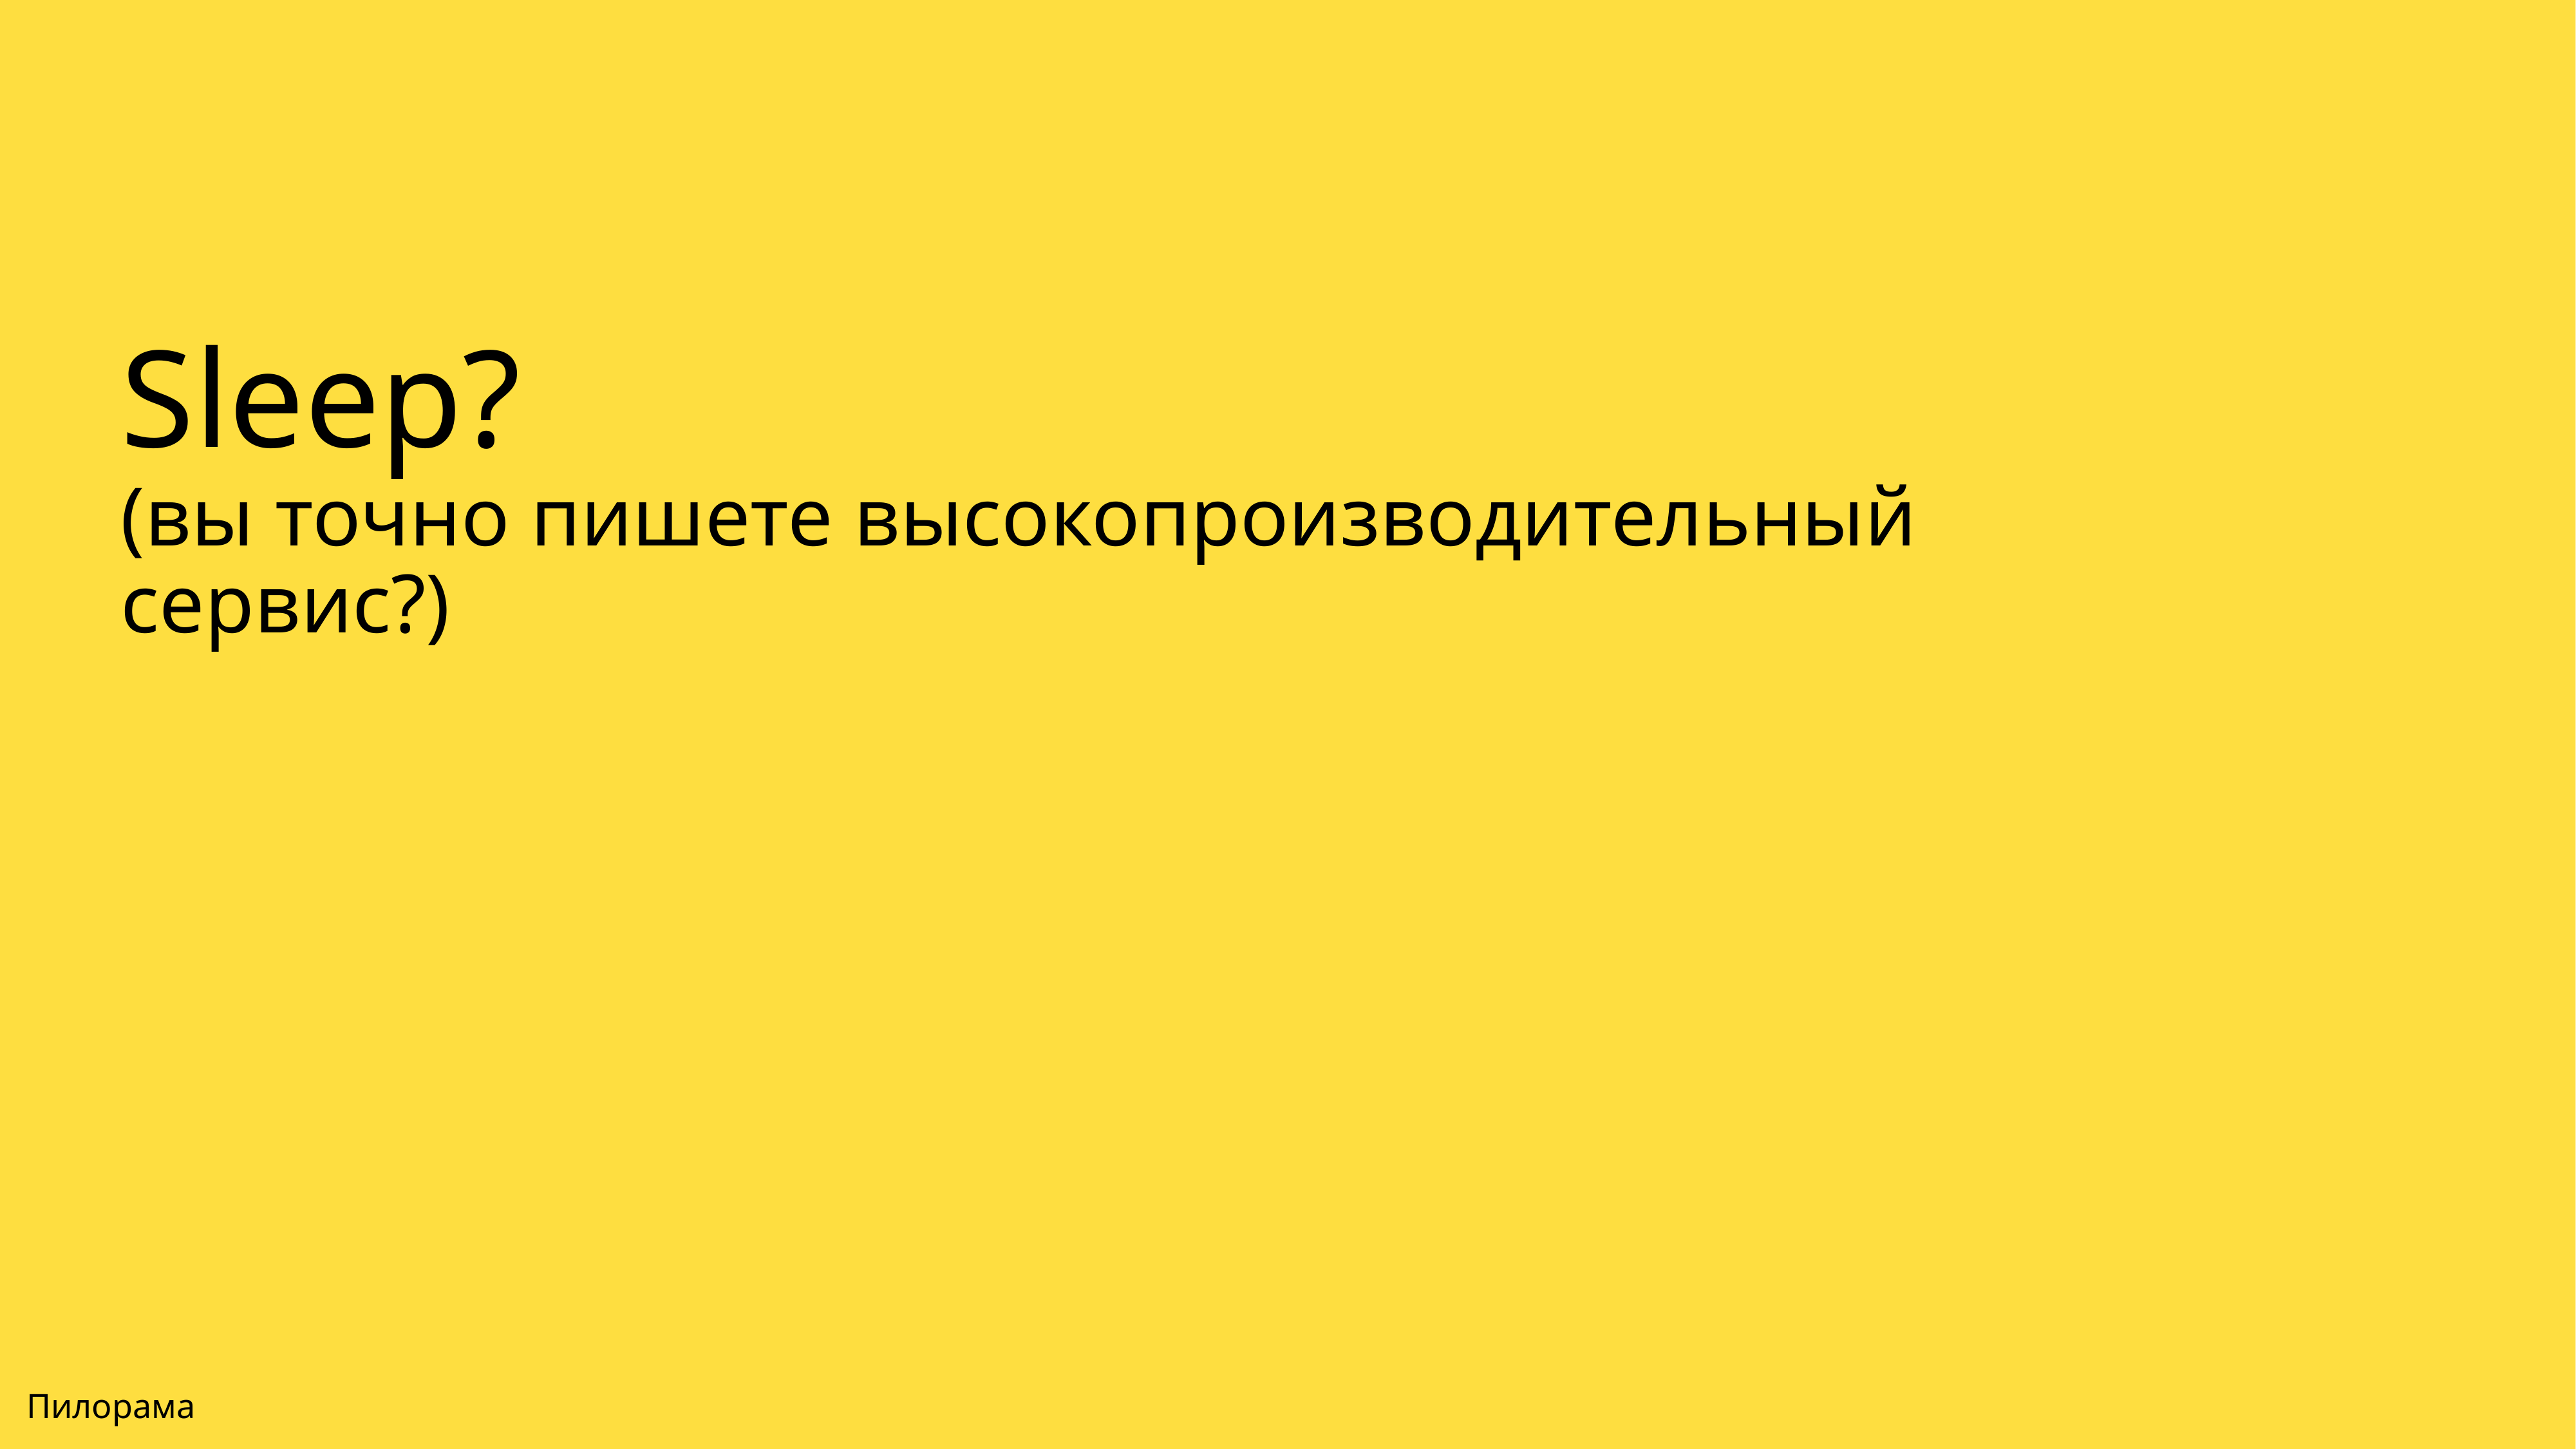

# Sleep? (вы точно пишете высокопроизводительный сервис?)
Пилорама